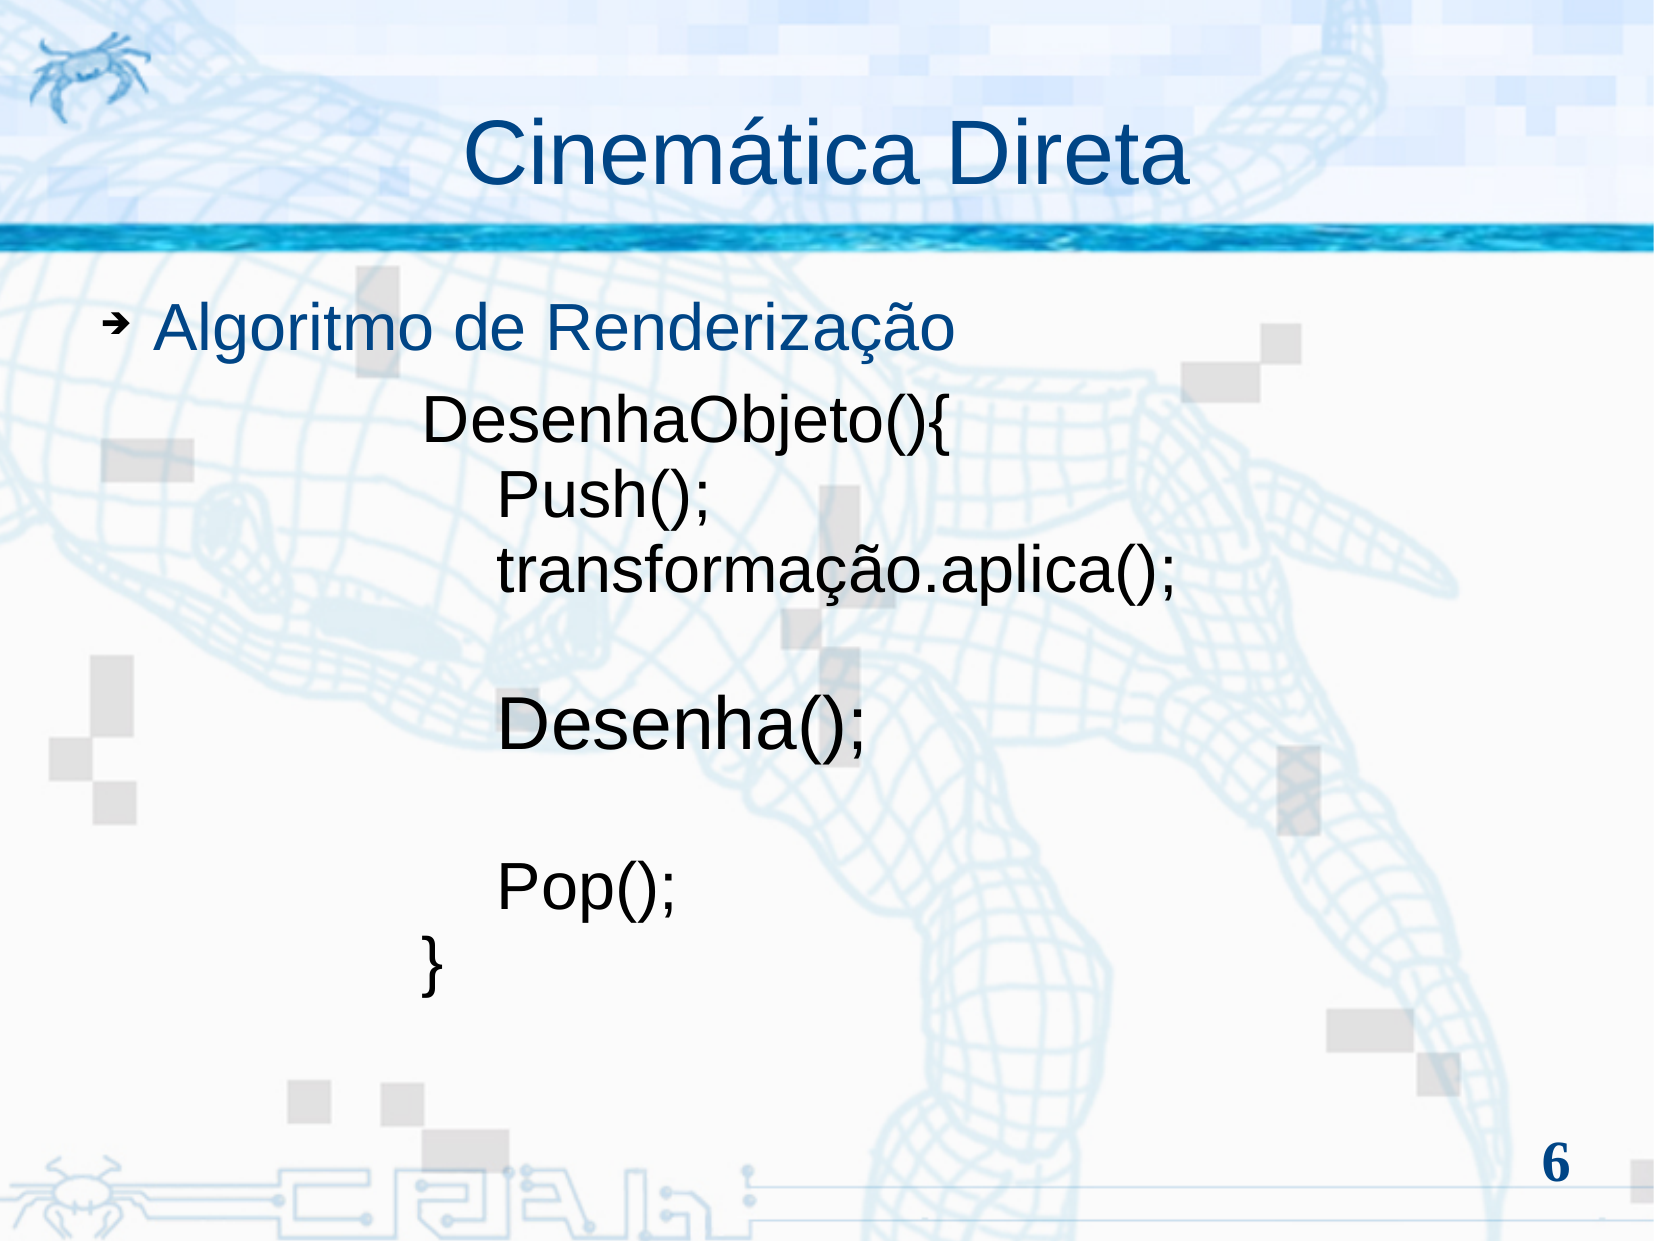

# Cinemática Direta
Algoritmo de Renderização
DesenhaObjeto(){
	Push();
	transformação.aplica();
	Desenha();
	Pop();
}
6